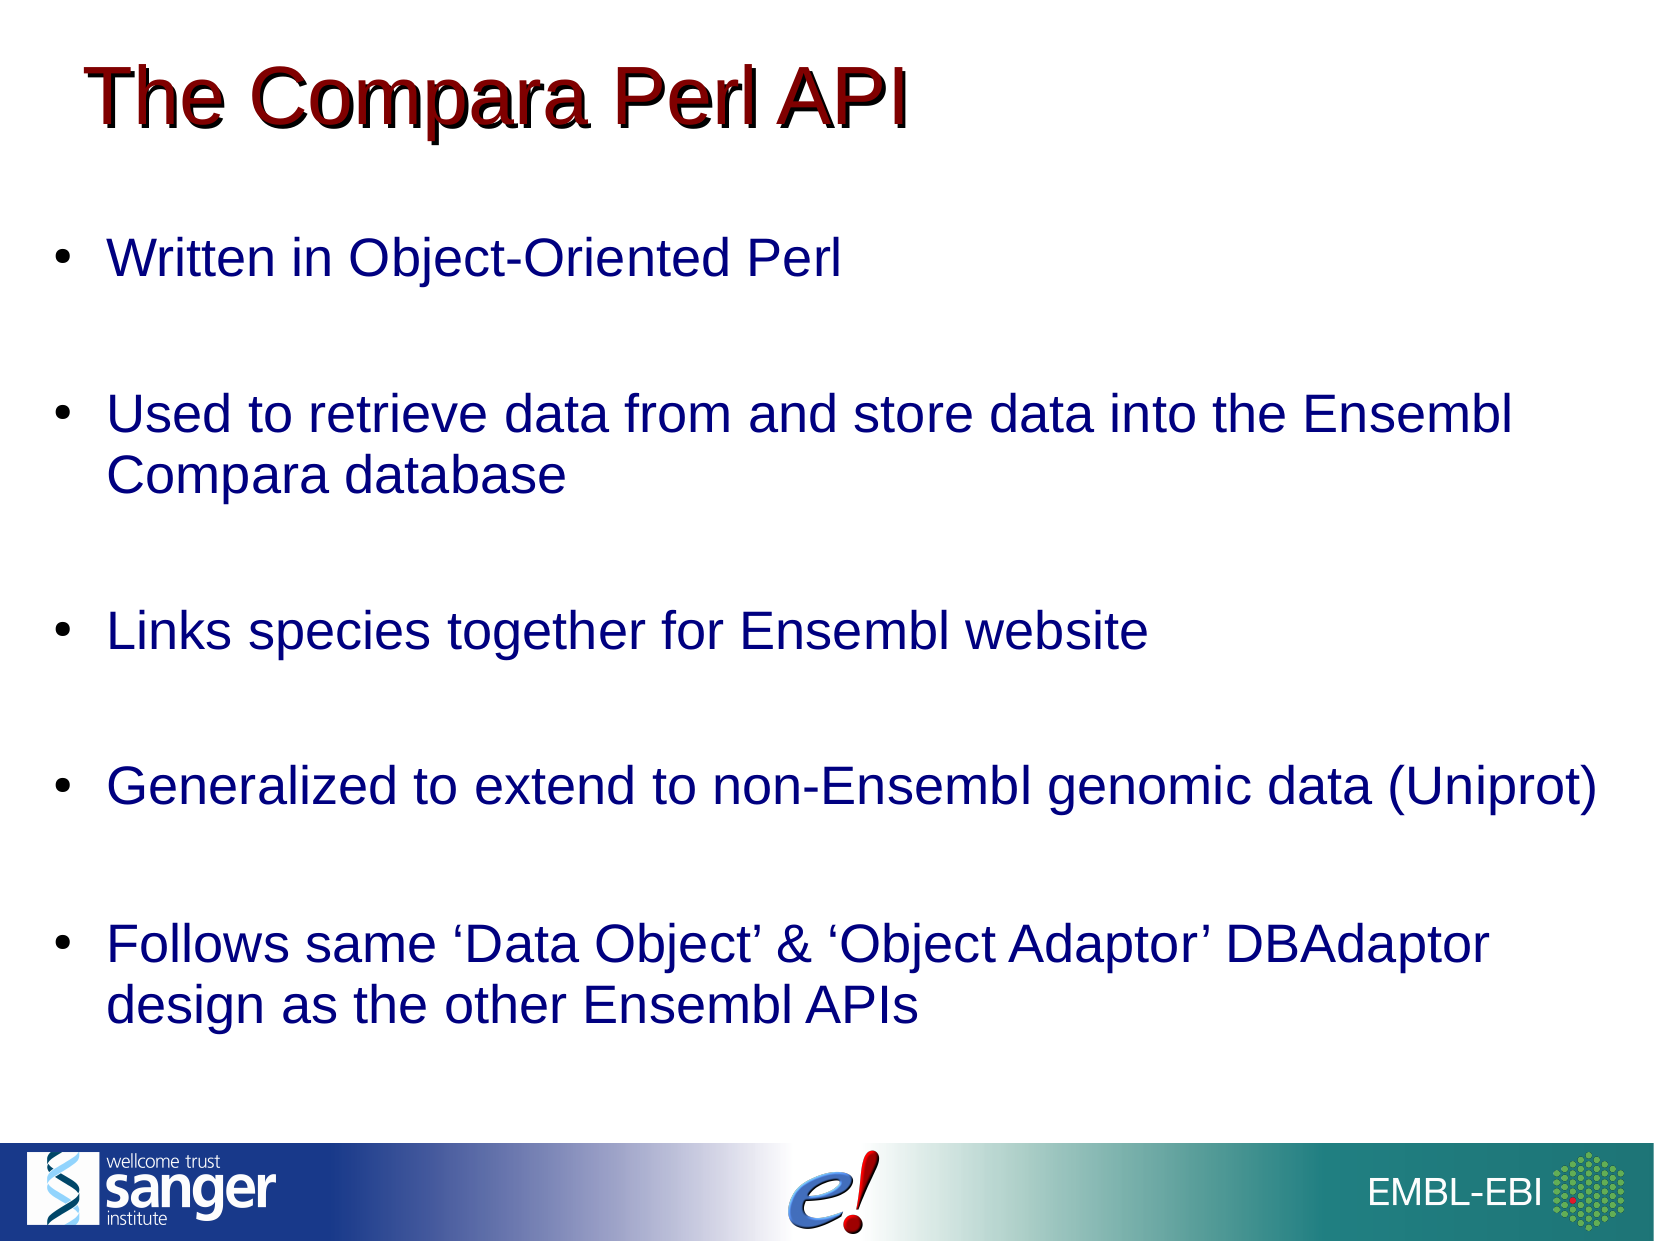

# The Compara Perl API
Written in Object-Oriented Perl
Used to retrieve data from and store data into the Ensembl Compara database
Links species together for Ensembl website
Generalized to extend to non-Ensembl genomic data (Uniprot)‏
Follows same ‘Data Object’ & ‘Object Adaptor’ DBAdaptor design as the other Ensembl APIs